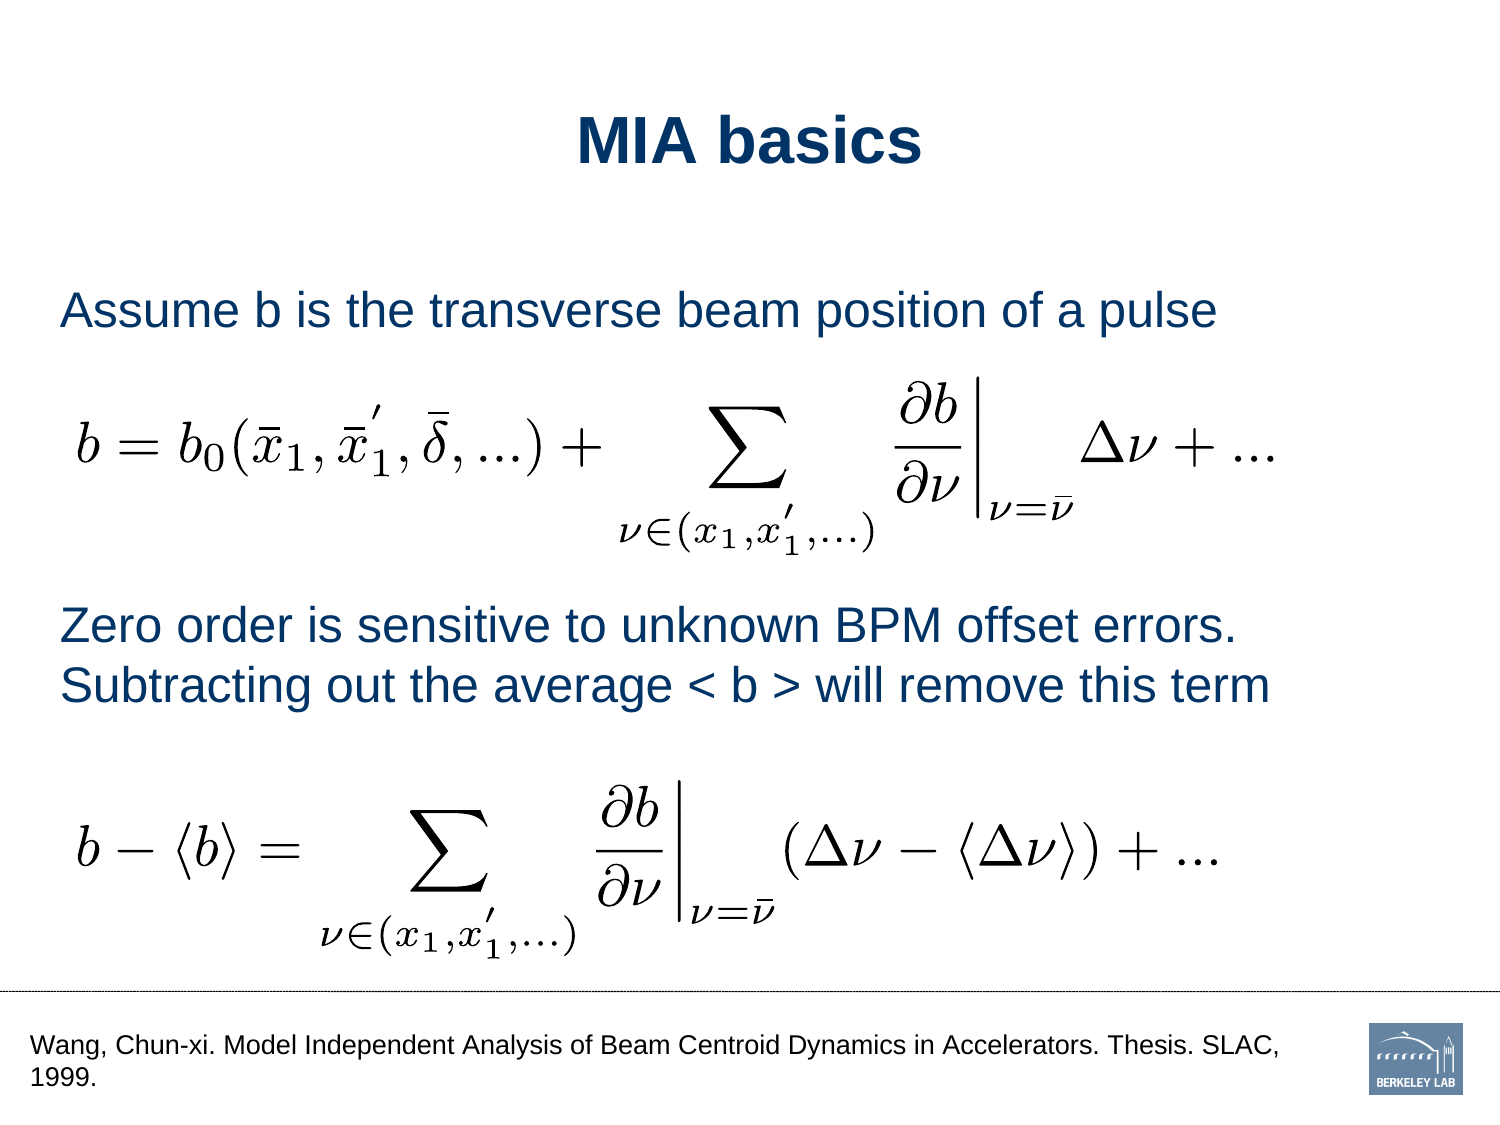

# MIA basics
Assume b is the transverse beam position of a pulse
Zero order is sensitive to unknown BPM offset errors.
Subtracting out the average < b > will remove this term
Wang, Chun-xi. Model Independent Analysis of Beam Centroid Dynamics in Accelerators. Thesis. SLAC, 1999.